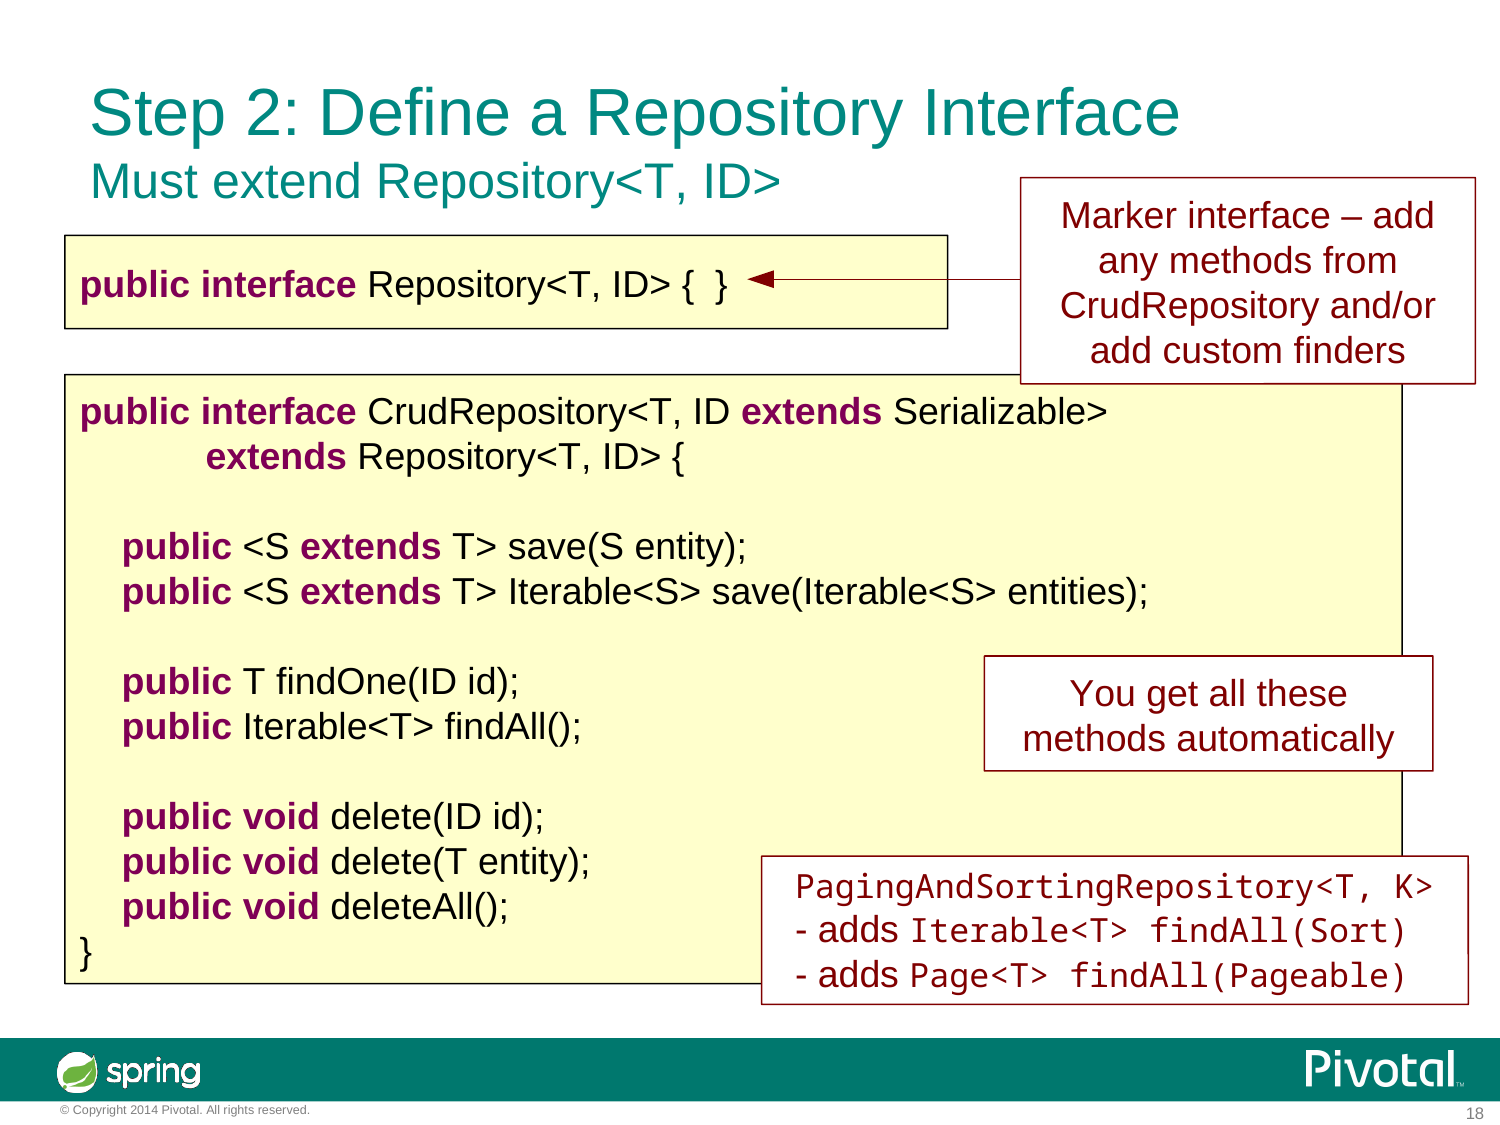

# Step 2: Define a Repository Interface Must extend Repository<T, ID>
Marker interface – add
any methods from
CrudRepository and/or add custom finders
public interface Repository<T, ID> { }
public interface CrudRepository<T, ID extends Serializable>
 extends Repository<T, ID> {
 public <S extends T> save(S entity);
 public <S extends T> Iterable<S> save(Iterable<S> entities);
 public T findOne(ID id);
 public Iterable<T> findAll();
 public void delete(ID id);
 public void delete(T entity);
 public void deleteAll();
}
You get all these
methods automatically
PagingAndSortingRepository<T, K>
- adds Iterable<T> findAll(Sort)
- adds Page<T> findAll(Pageable)